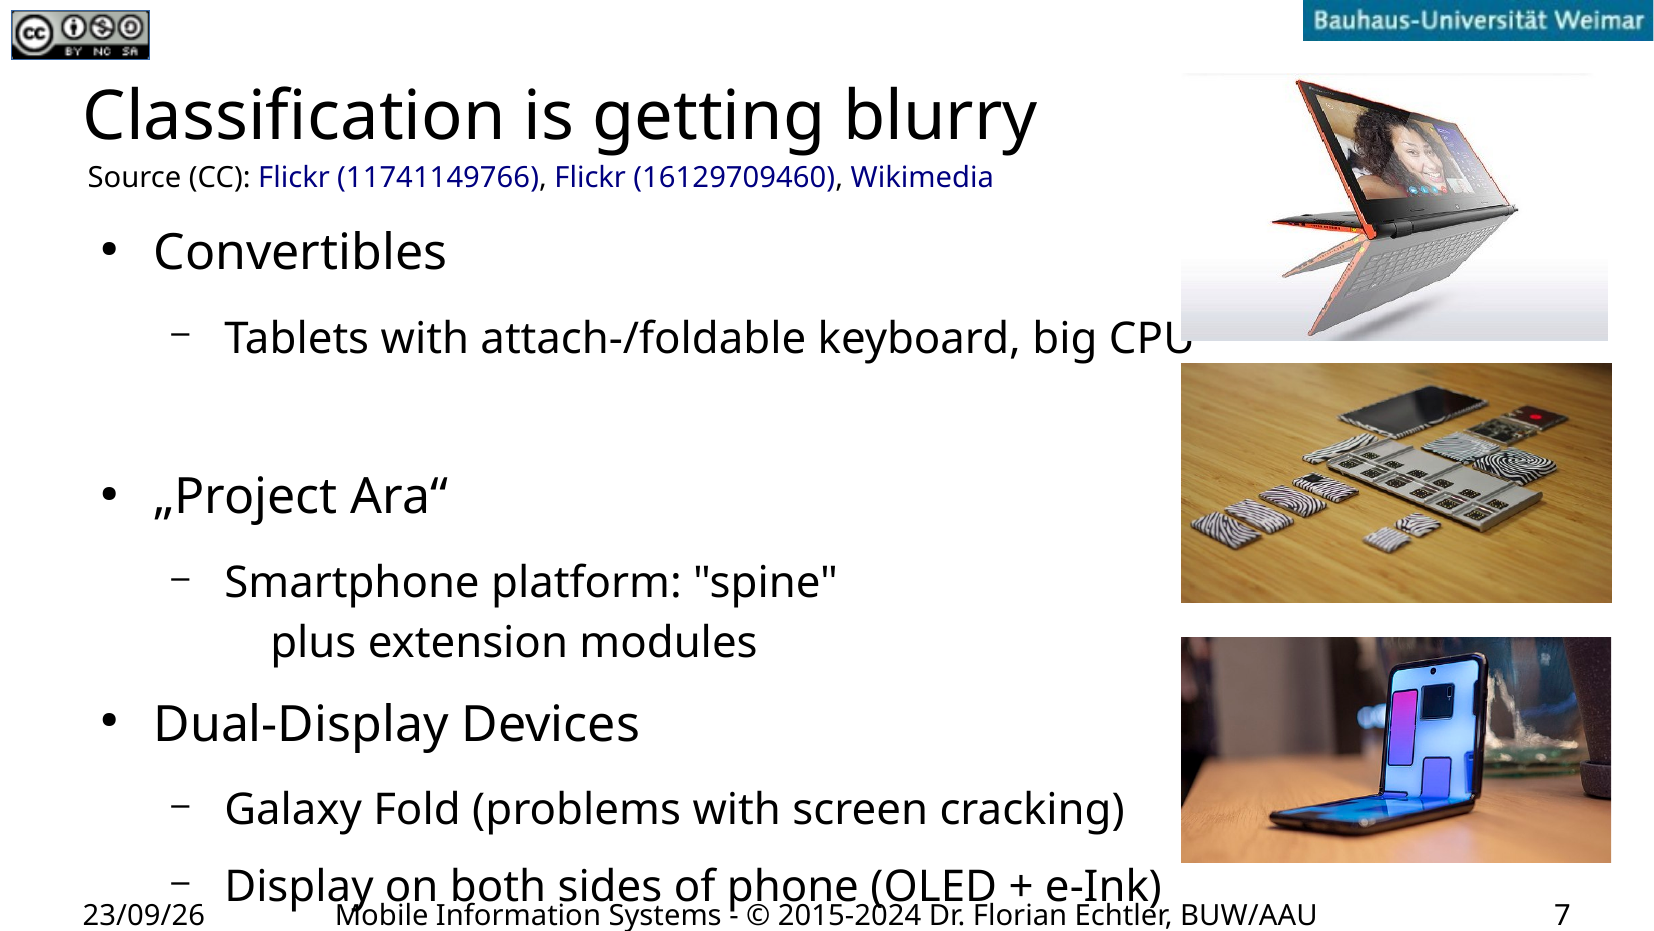

# Classification is getting blurry
Source (CC): Flickr (11741149766), Flickr (16129709460), Wikimedia
Convertibles
Tablets with attach-/foldable keyboard, big CPU
„Project Ara“
Smartphone platform: "spine" plus extension modules
Dual-Display Devices
Galaxy Fold (problems with screen cracking)
Display on both sides of phone (OLED + e-Ink)
Mobile Information Systems - © 2015-2024 Dr. Florian Echtler, BUW/AAU
7